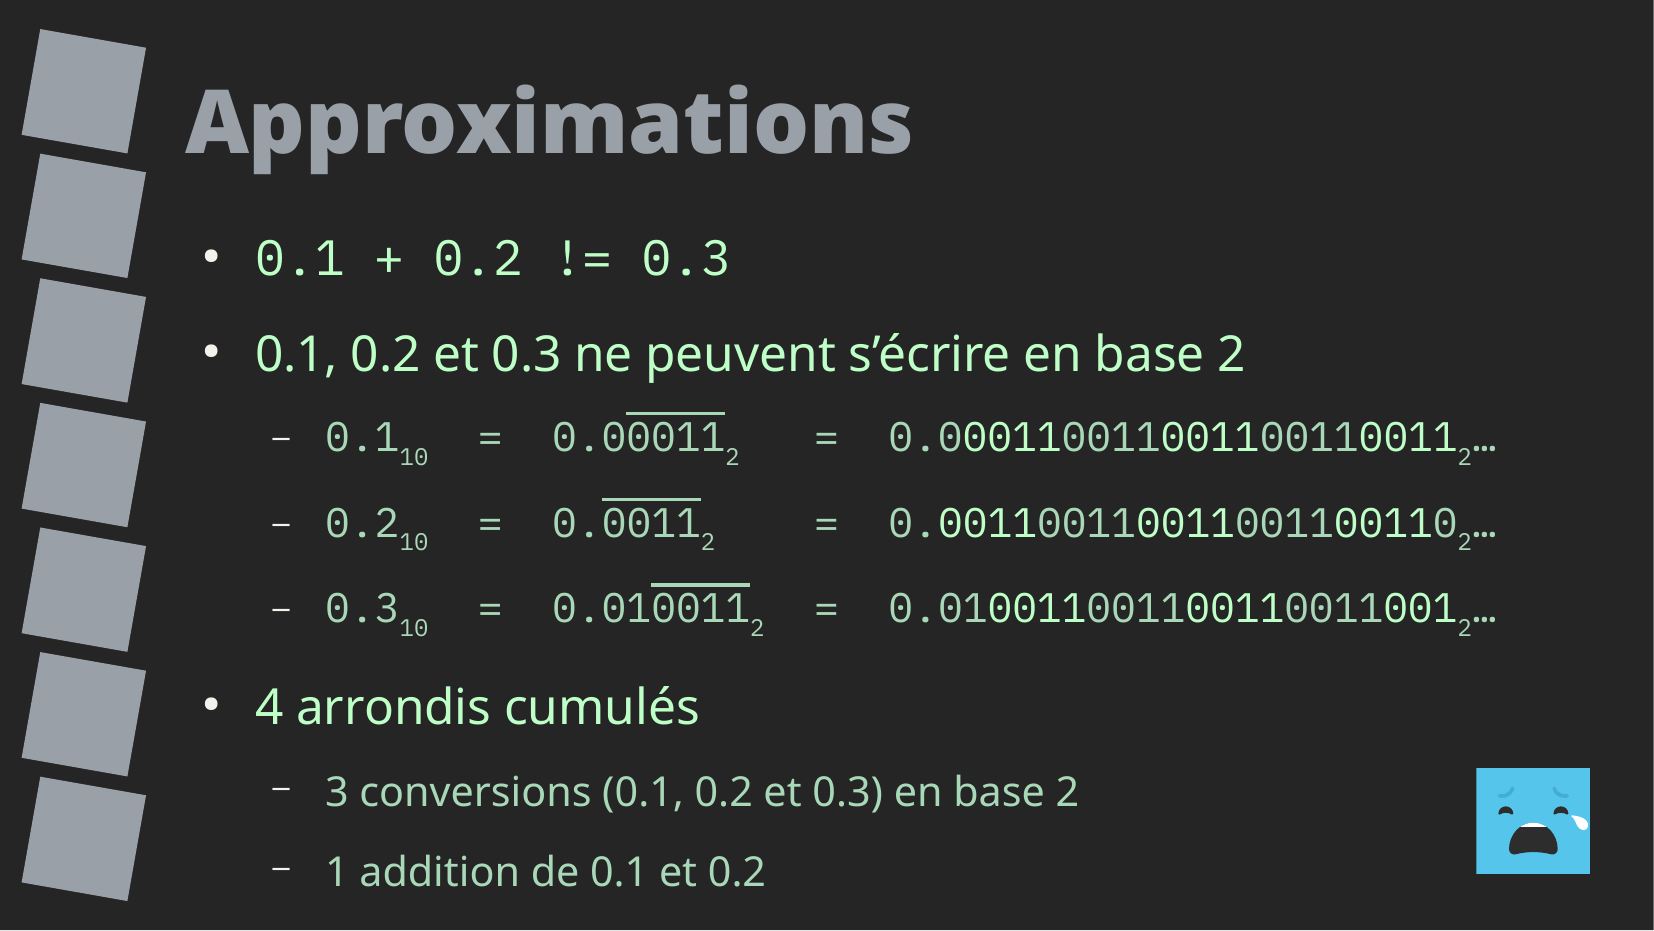

# Approximations
0.1 + 0.2 != 0.3
0.1, 0.2 et 0.3 ne peuvent s’écrire en base 2
0.110 = 0.000112 = 0.0001100110011001100112…
0.210 = 0.00112 = 0.0011001100110011001102…
0.310 = 0.0100112 = 0.0100110011001100110012…
4 arrondis cumulés
3 conversions (0.1, 0.2 et 0.3) en base 2
1 addition de 0.1 et 0.2